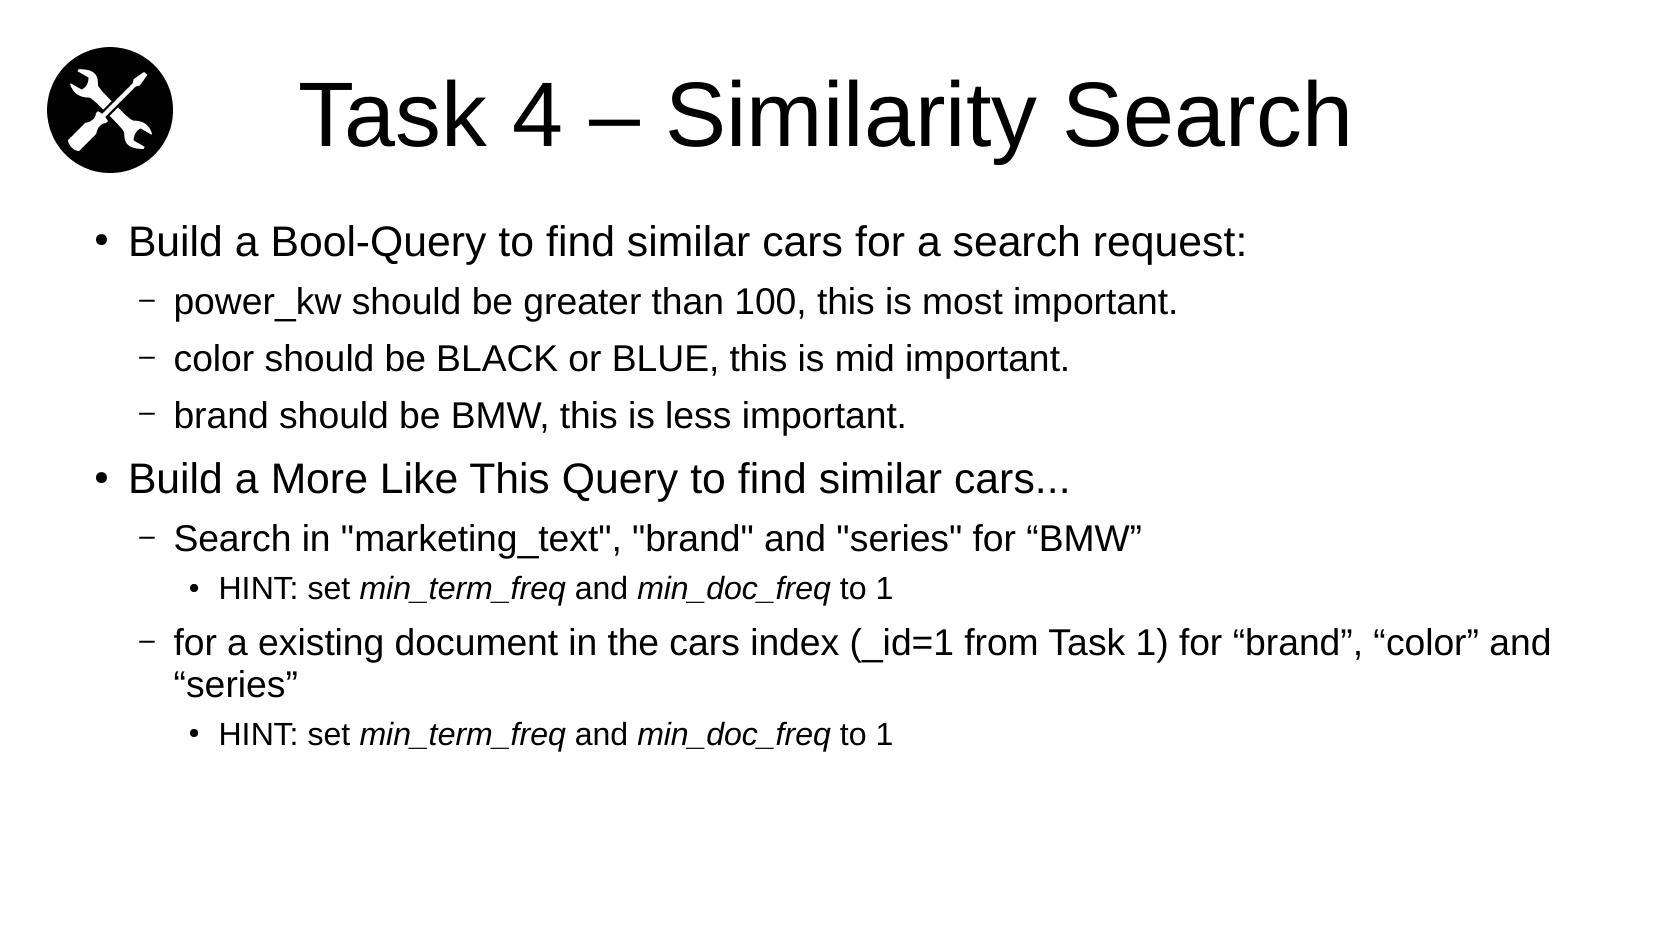

# Task 4 – Similarity Search
Build a Bool-Query to find similar cars for a search request:
power_kw should be greater than 100, this is most important.
color should be BLACK or BLUE, this is mid important.
brand should be BMW, this is less important.
Build a More Like This Query to find similar cars...
Search in "marketing_text", "brand" and "series" for “BMW”
HINT: set min_term_freq and min_doc_freq to 1
for a existing document in the cars index (_id=1 from Task 1) for “brand”, “color” and “series”
HINT: set min_term_freq and min_doc_freq to 1